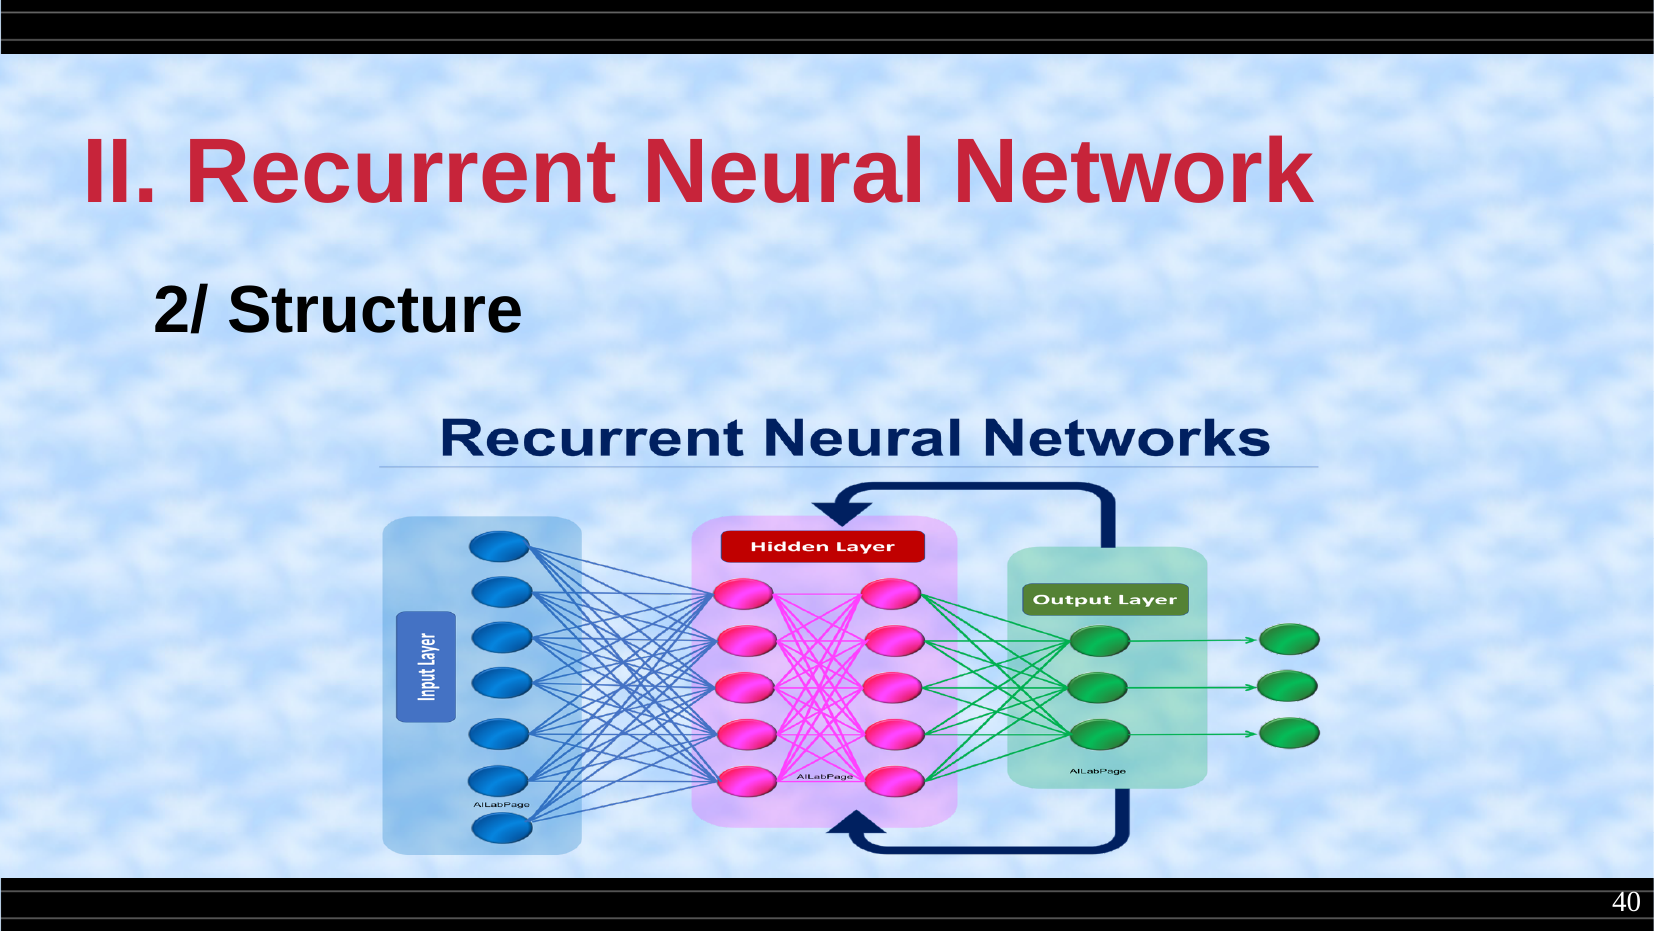

# II. Recurrent Neural Network
2/ Structure